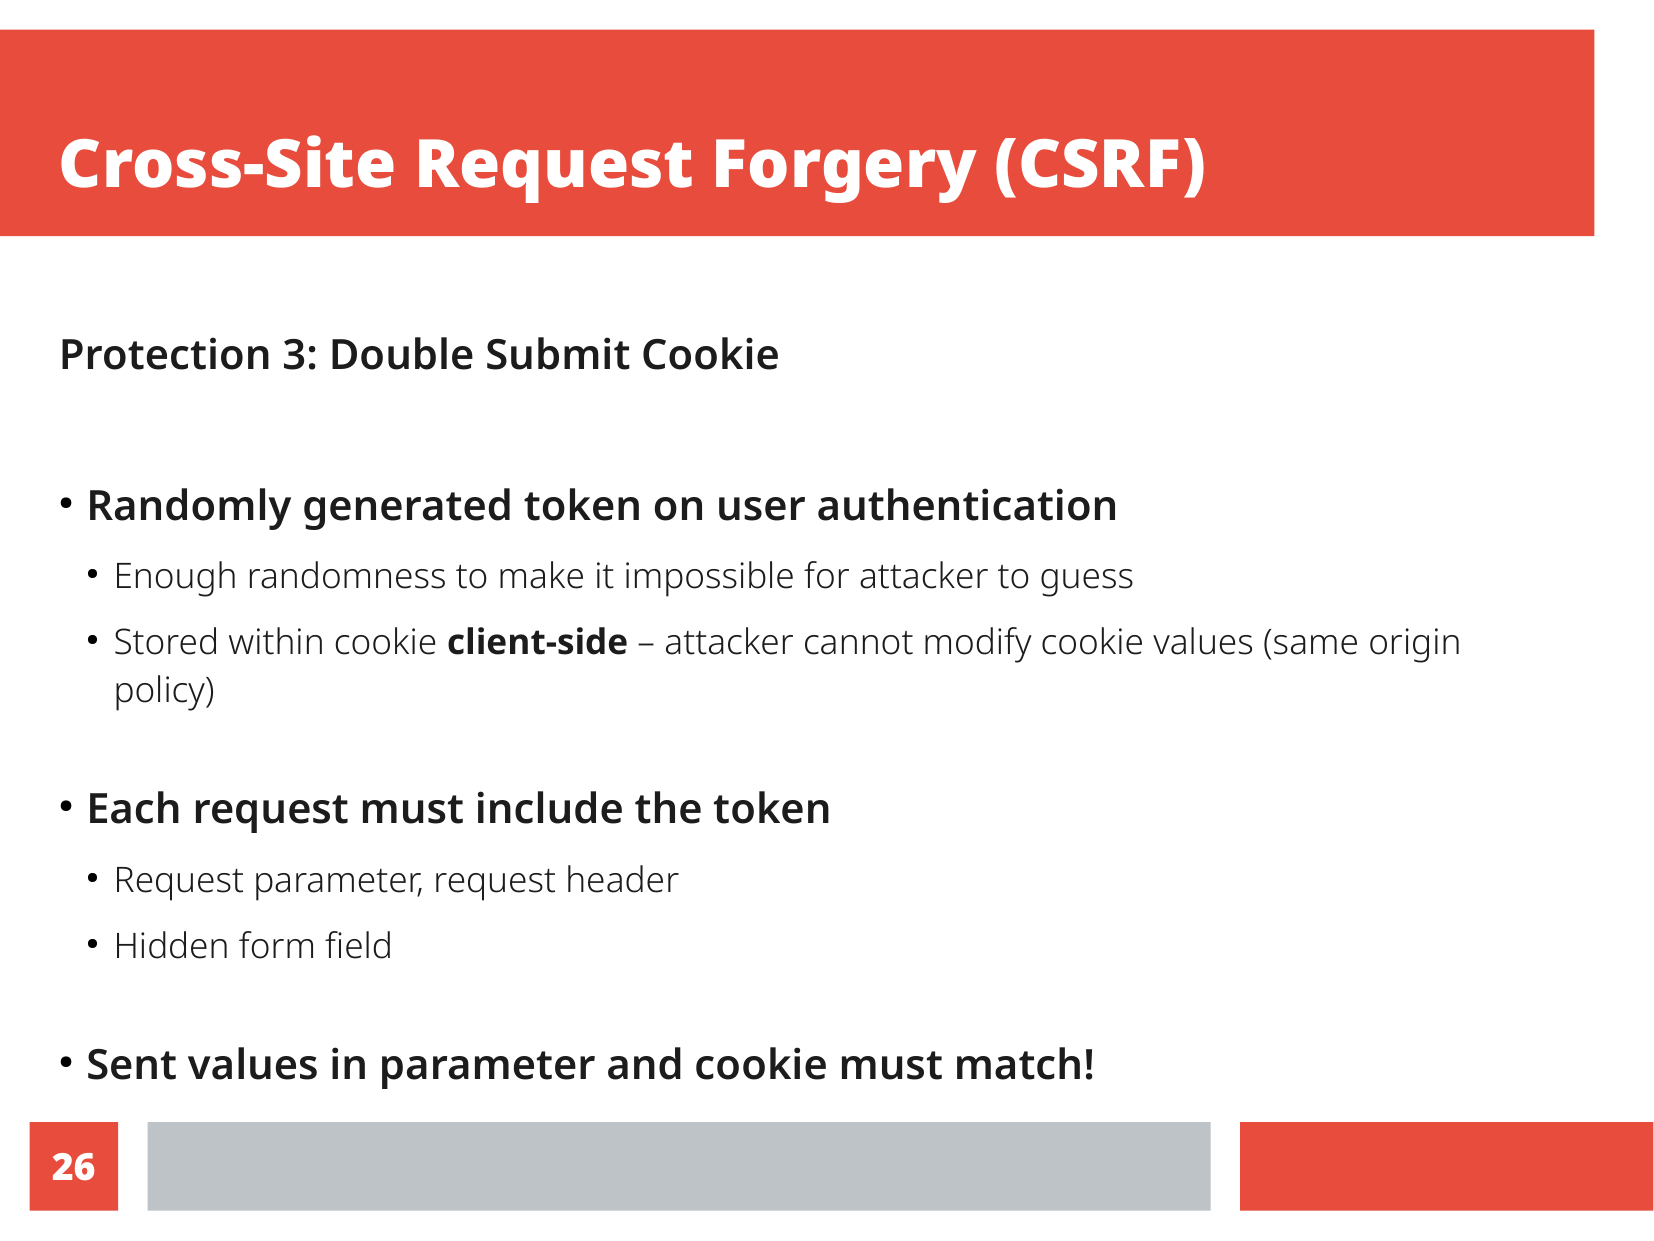

# Cross-Site Request Forgery (CSRF)
Protection 3: Double Submit Cookie
Randomly generated token on user authentication
Enough randomness to make it impossible for attacker to guess
Stored within cookie client-side – attacker cannot modify cookie values (same origin policy)
Each request must include the token
Request parameter, request header
Hidden form field
Sent values in parameter and cookie must match!
26